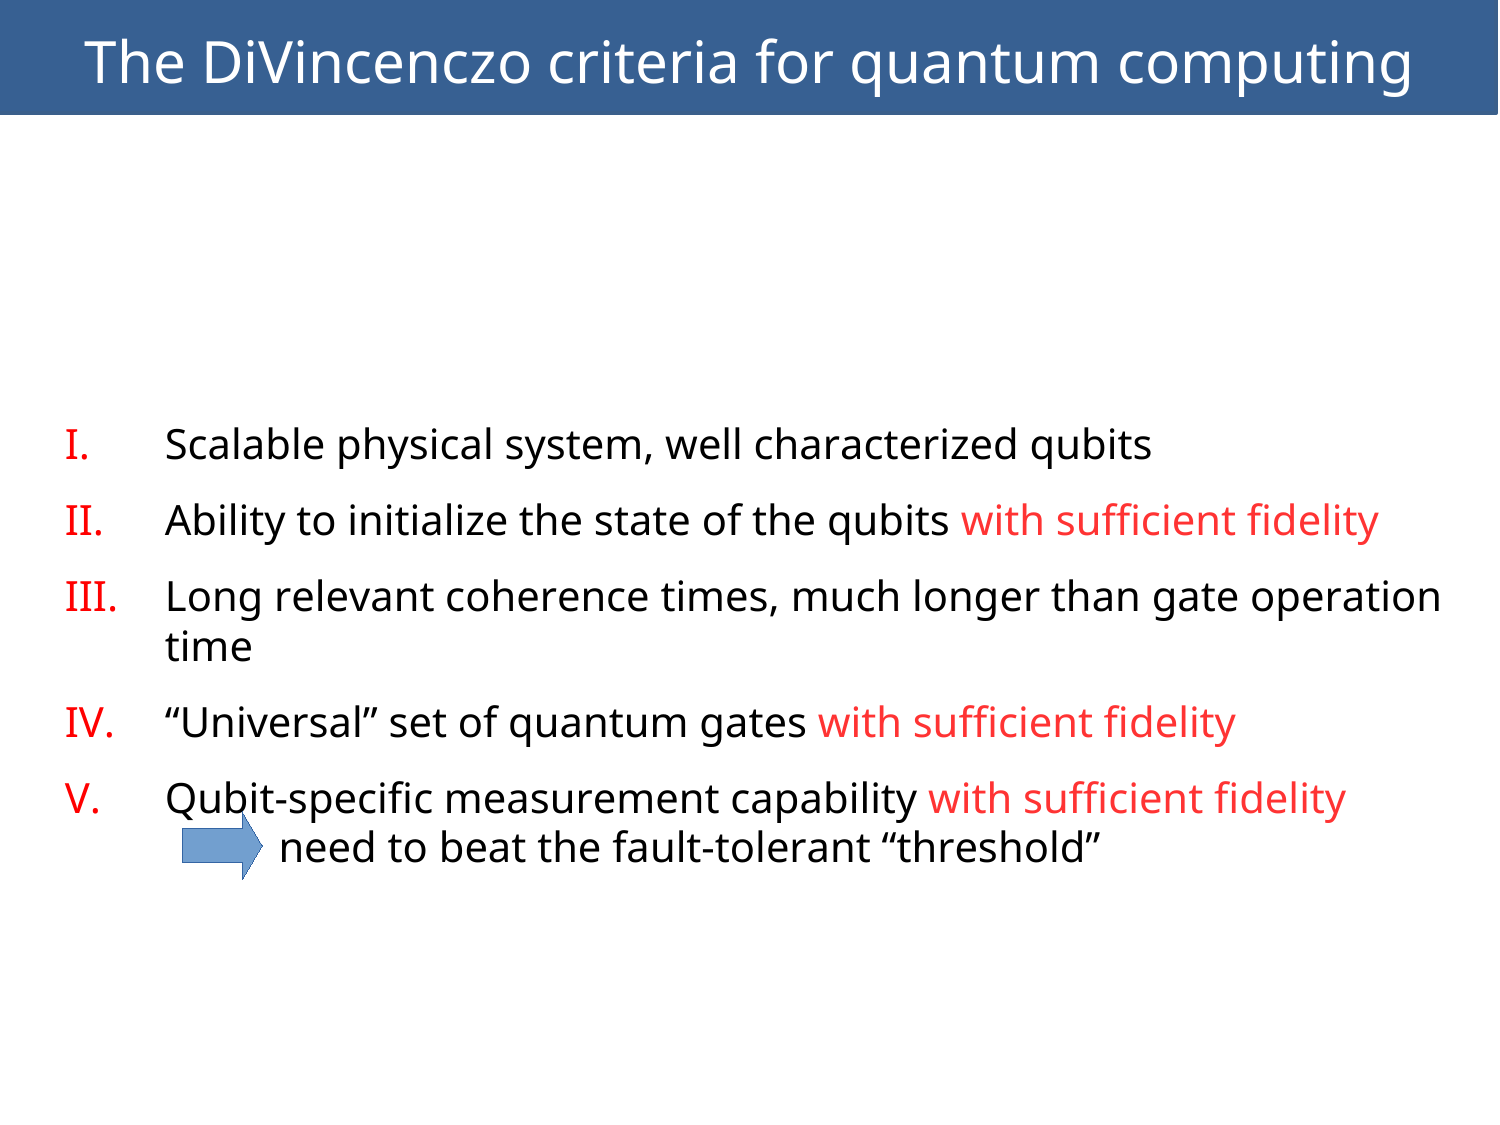

The DiVincenczo criteria for quantum computing
Scalable physical system, well characterized qubits
Ability to initialize the state of the qubits with sufficient fidelity
Long relevant coherence times, much longer than gate operation time
“Universal” set of quantum gates with sufficient fidelity
Qubit-specific measurement capability with sufficient fidelity
need to beat the fault-tolerant “threshold”